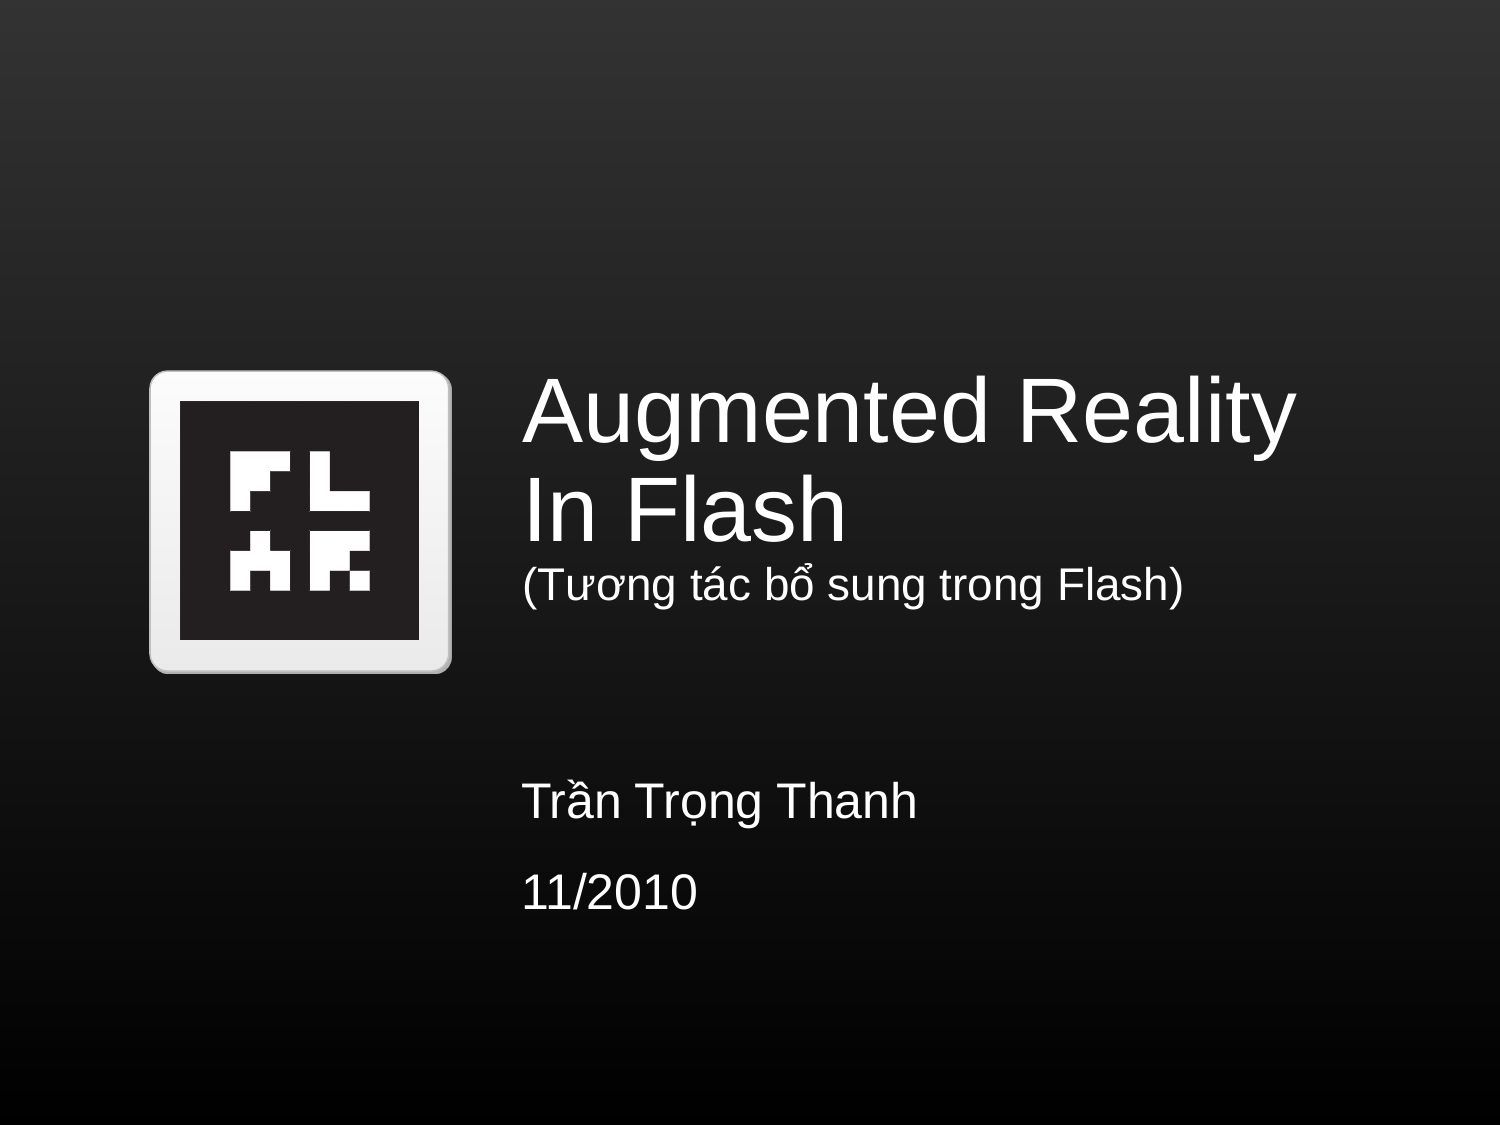

# Augmented Reality In Flash (Tương tác bổ sung trong Flash)
Insert Logo Here
Trần Trọng Thanh
11/2010